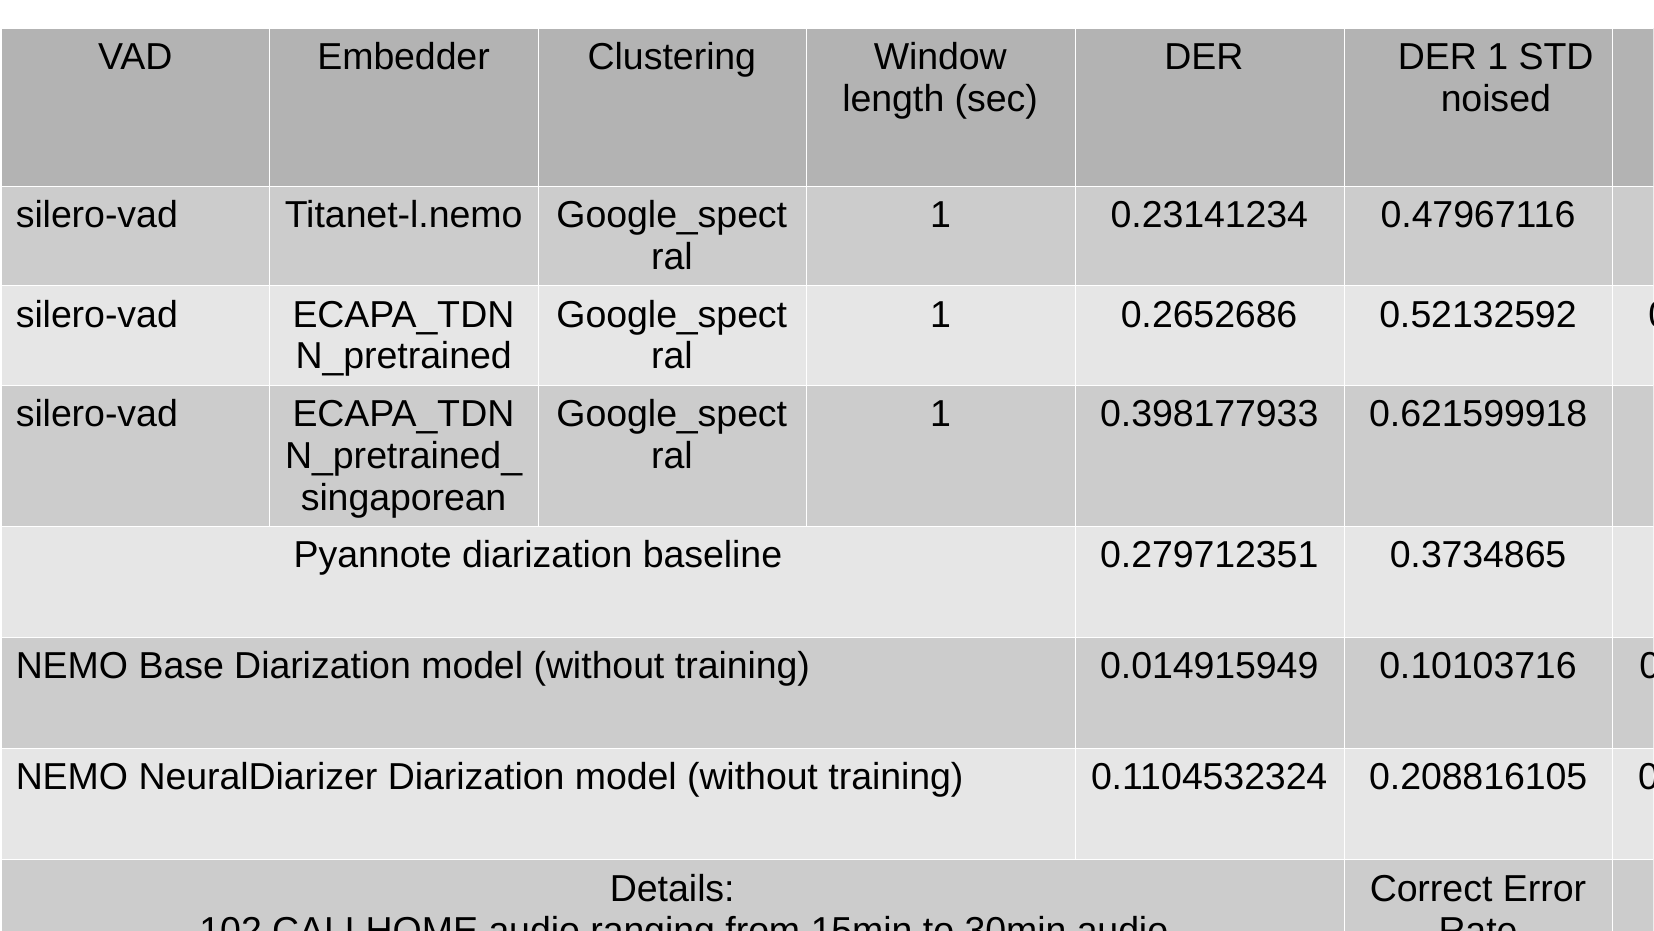

| VAD | Embedder | Clustering | Window length (sec) | DER | DER 1 STD noised | DER CHATTER |
| --- | --- | --- | --- | --- | --- | --- |
| silero-vad | Titanet-l.nemo | Google\_spectral | 1 | 0.23141234 | 0.47967116 | 0.2857853 |
| silero-vad | ECAPA\_TDNN\_pretrained | Google\_spectral | 1 | 0.2652686 | 0.52132592 | 0.39762557 |
| silero-vad | ECAPA\_TDNN\_pretrained\_singaporean | Google\_spectral | 1 | 0.398177933 | 0.621599918 | 0.5225389 |
| Pyannote diarization baseline | | | | 0.279712351 | 0.3734865 | 0.3710125 |
| NEMO Base Diarization model (without training) | | | | 0.014915949 | 0.10103716 | 0.034337117 |
| NEMO NeuralDiarizer Diarization model (without training) | | | | 0.1104532324 | 0.208816105 | 0.138652918 |
| Details: - 102 CALLHOME audio ranging from 15min to 30min audio - Only segments of each audio is used since the labeled data on each audio clip is incomplete - DER does not include overlapping audio | | | | | Correct Error Rate | 1. Find out clustering 2. Train diazer 3. Try to Train titanet |